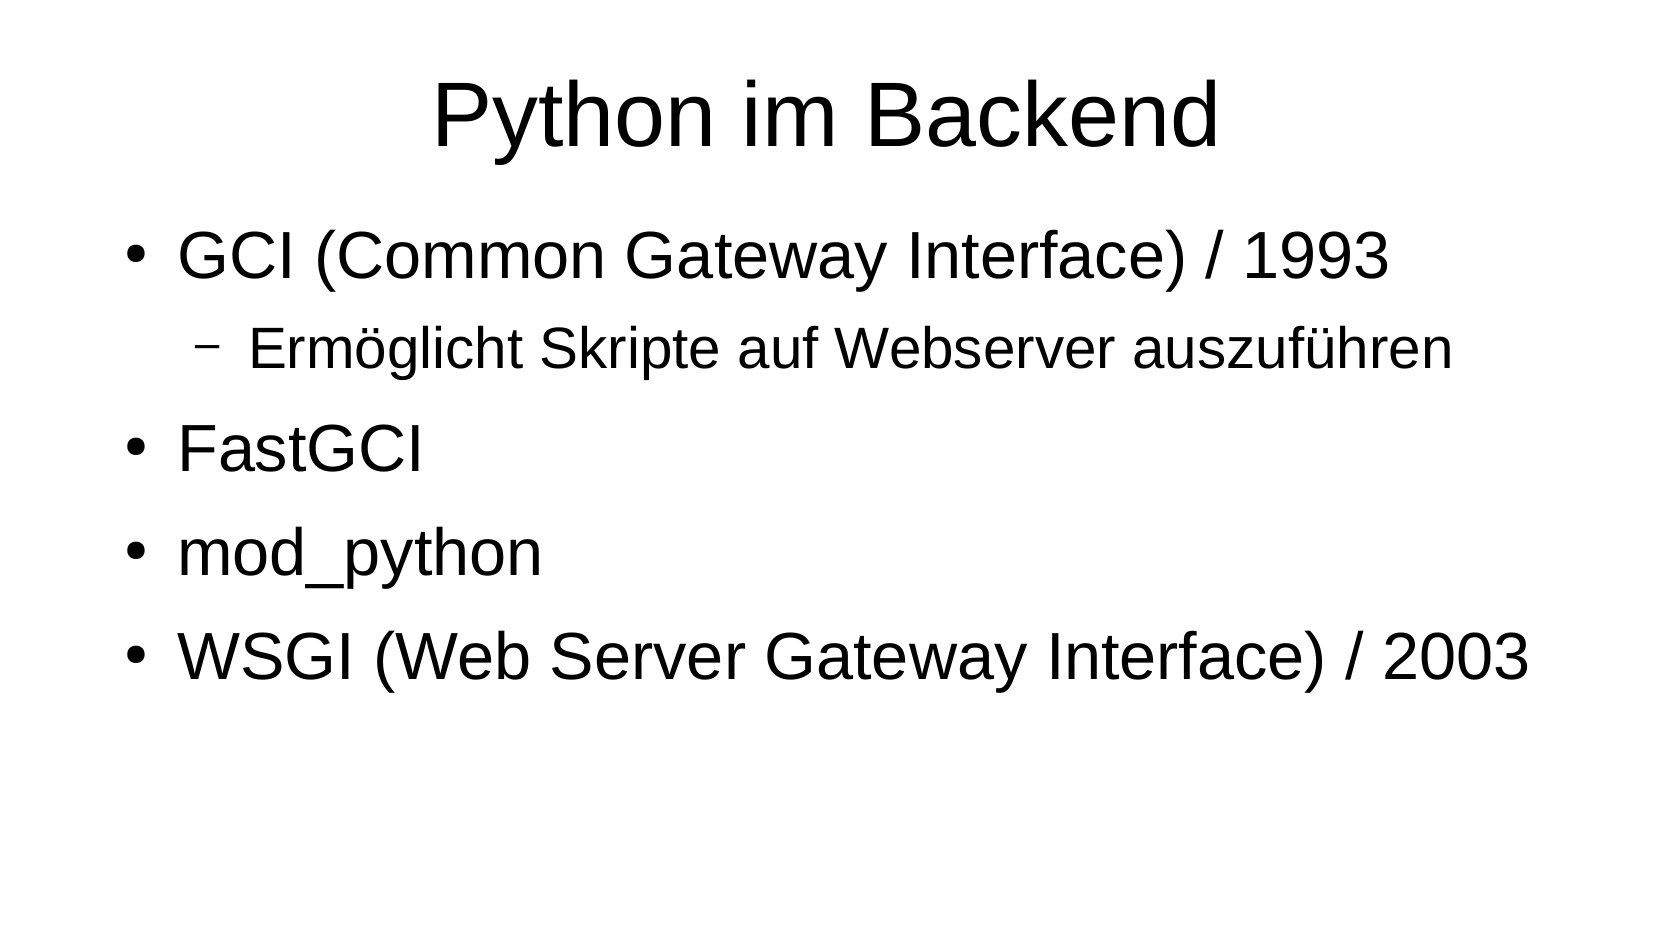

# Python im Backend
GCI (Common Gateway Interface) / 1993
Ermöglicht Skripte auf Webserver auszuführen
FastGCI
mod_python
WSGI (Web Server Gateway Interface) / 2003